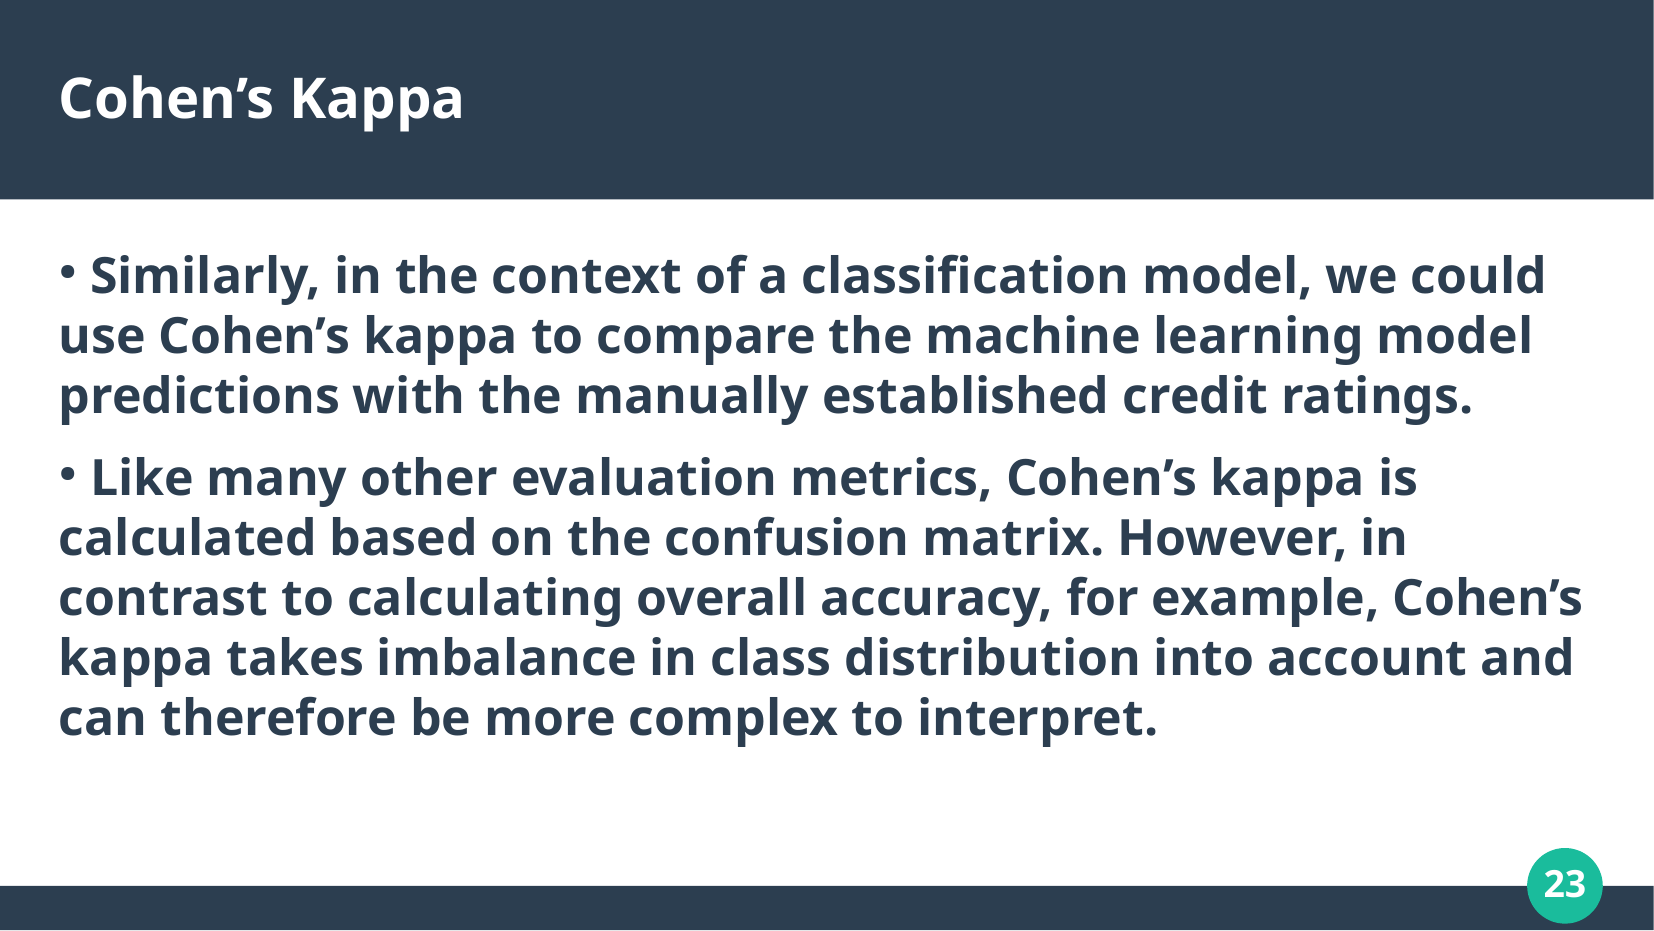

# Cohen’s Kappa
 Similarly, in the context of a classification model, we could use Cohen’s kappa to compare the machine learning model predictions with the manually established credit ratings.
 Like many other evaluation metrics, Cohen’s kappa is calculated based on the confusion matrix. However, in contrast to calculating overall accuracy, for example, Cohen’s kappa takes imbalance in class distribution into account and can therefore be more complex to interpret.